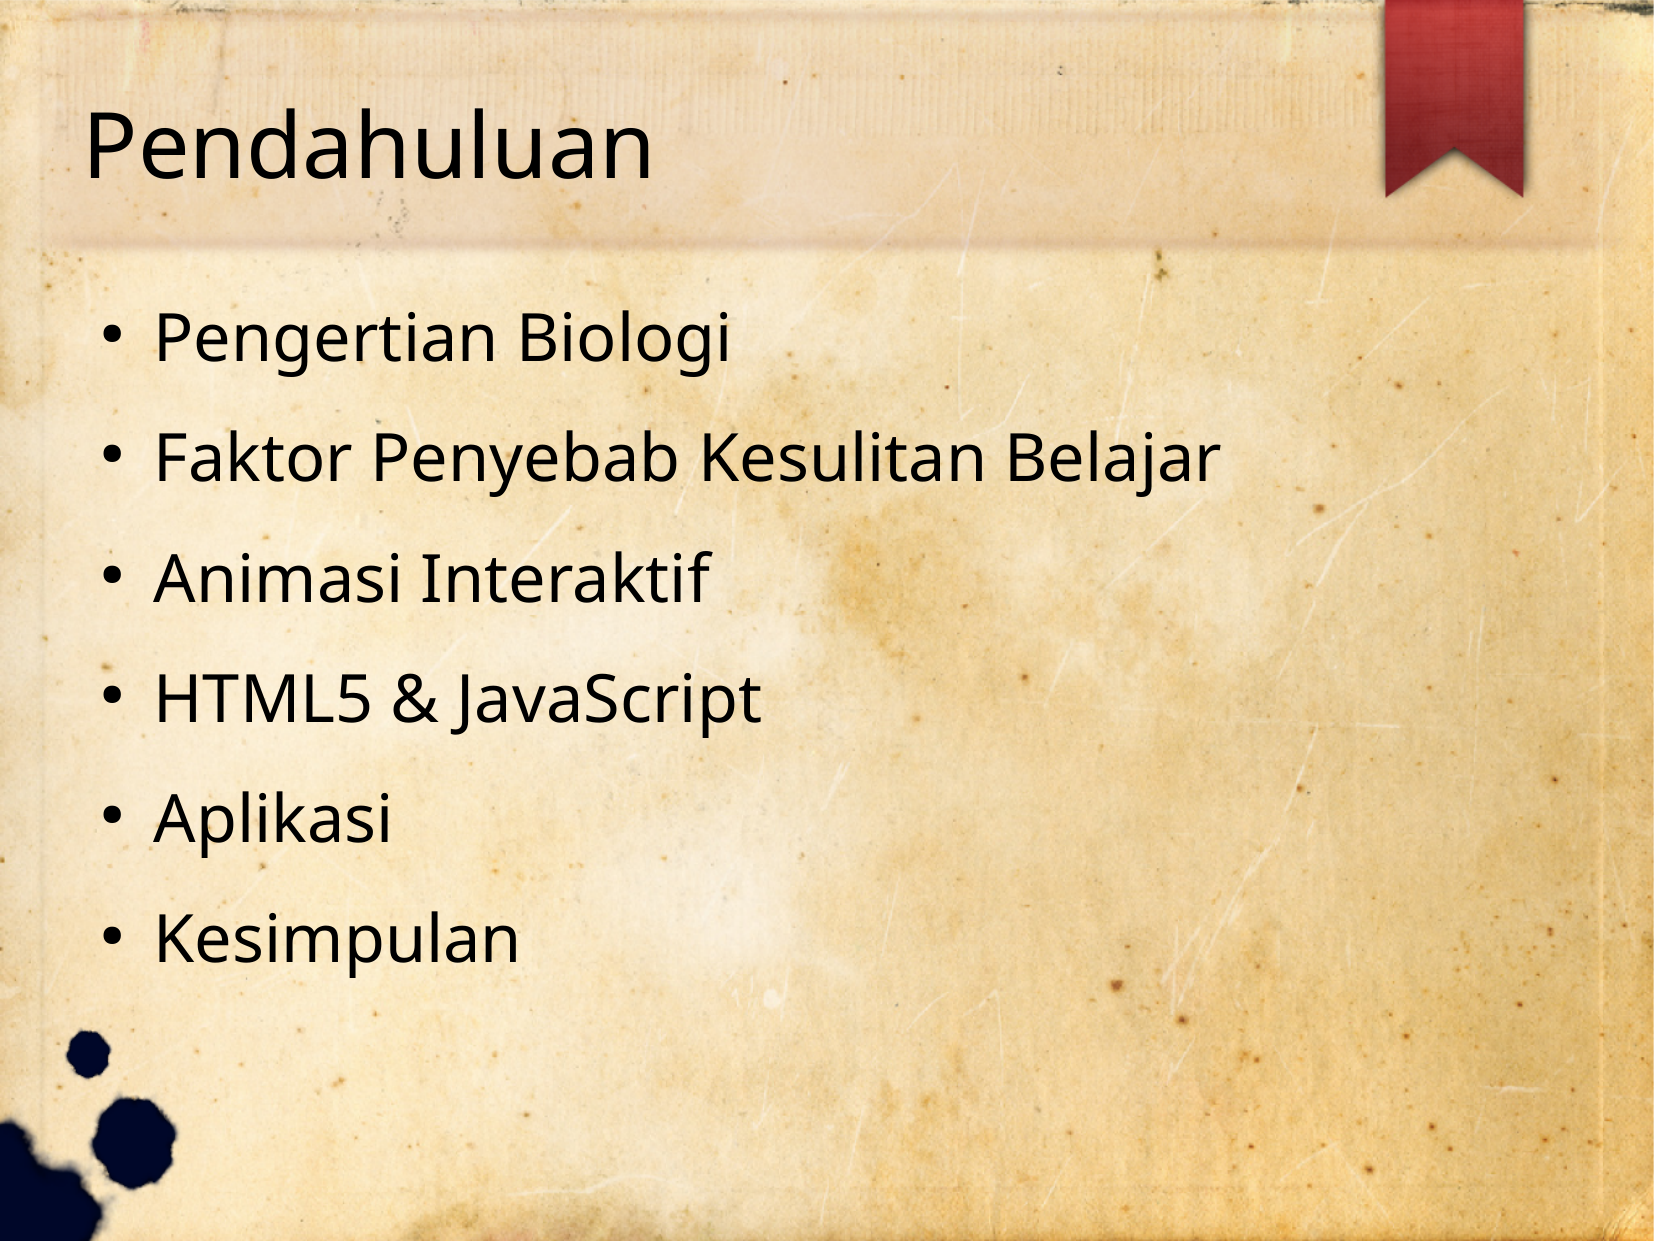

# Pendahuluan
Pengertian Biologi
Faktor Penyebab Kesulitan Belajar
Animasi Interaktif
HTML5 & JavaScript
Aplikasi
Kesimpulan